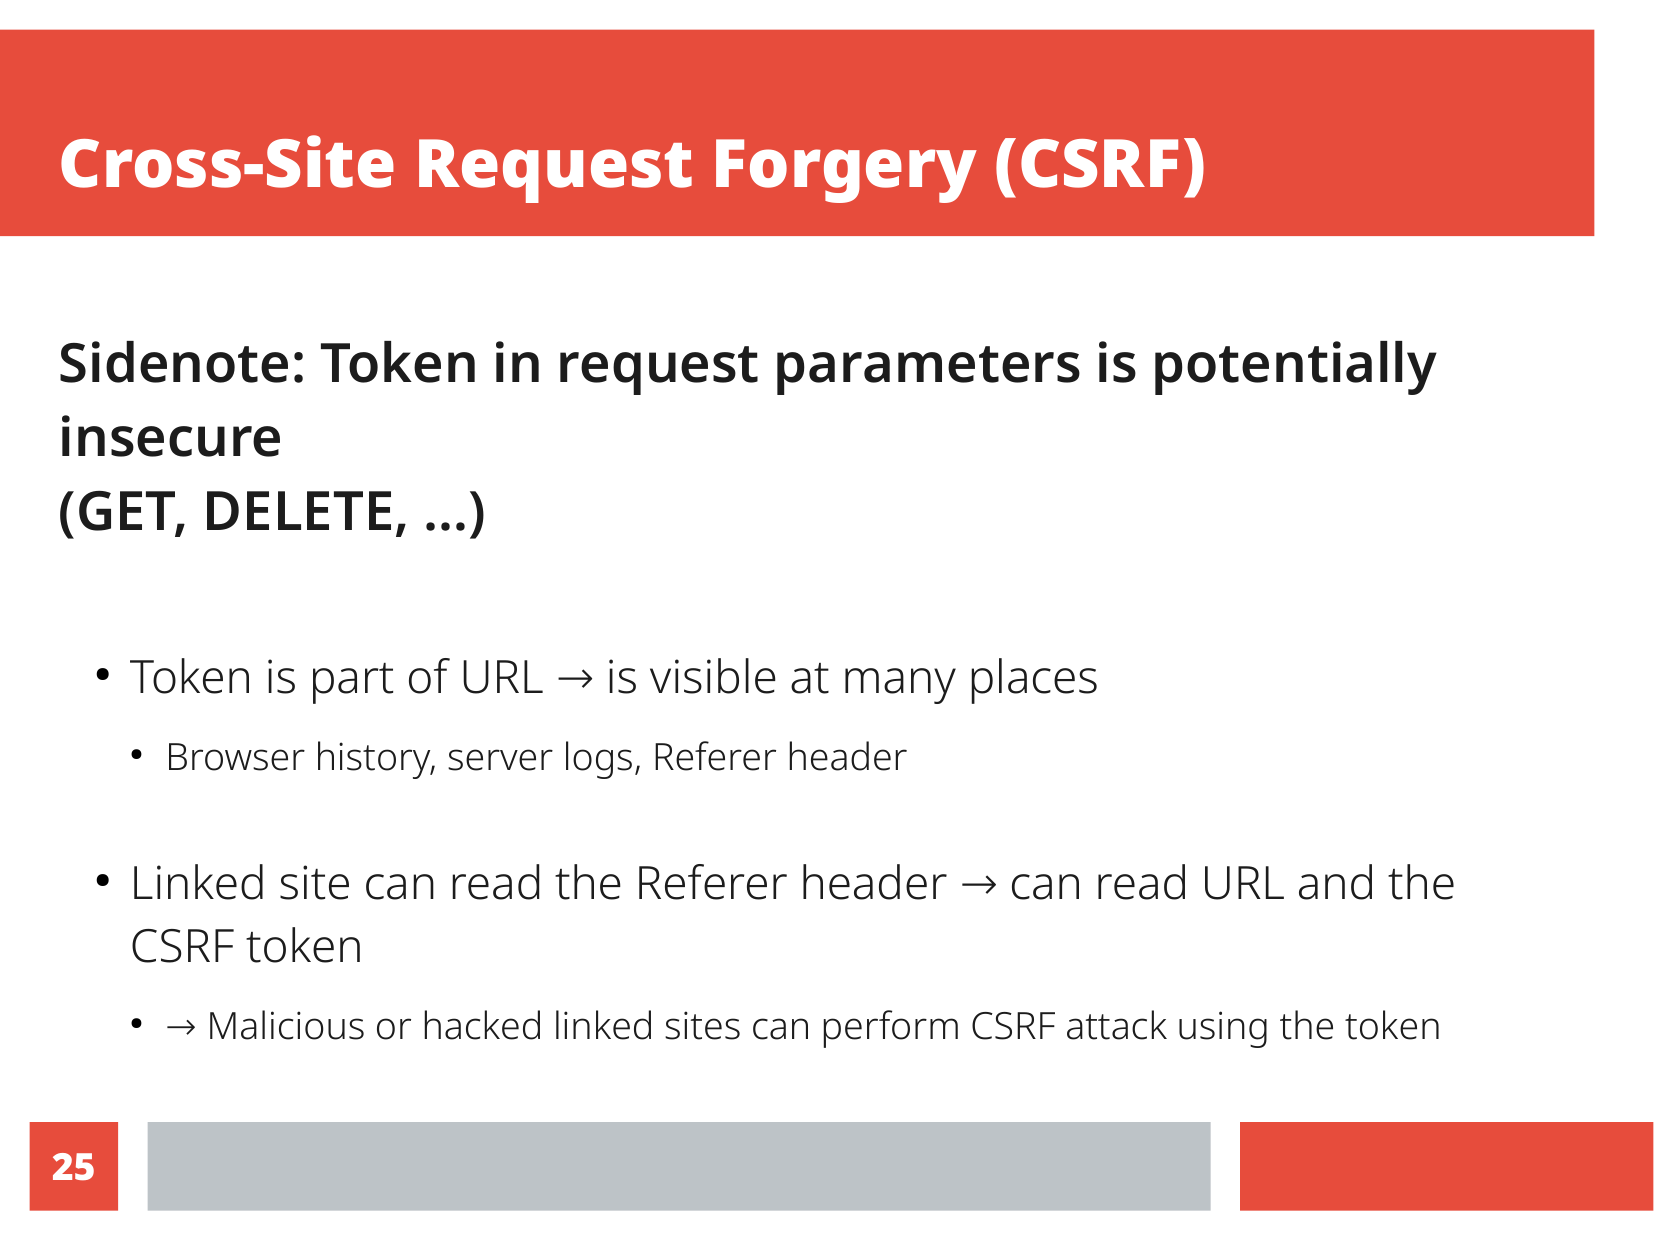

# Cross-Site Request Forgery (CSRF)
Sidenote: Token in request parameters is potentially insecure
(GET, DELETE, …)
Token is part of URL → is visible at many places
Browser history, server logs, Referer header
Linked site can read the Referer header → can read URL and the CSRF token
→ Malicious or hacked linked sites can perform CSRF attack using the token
25